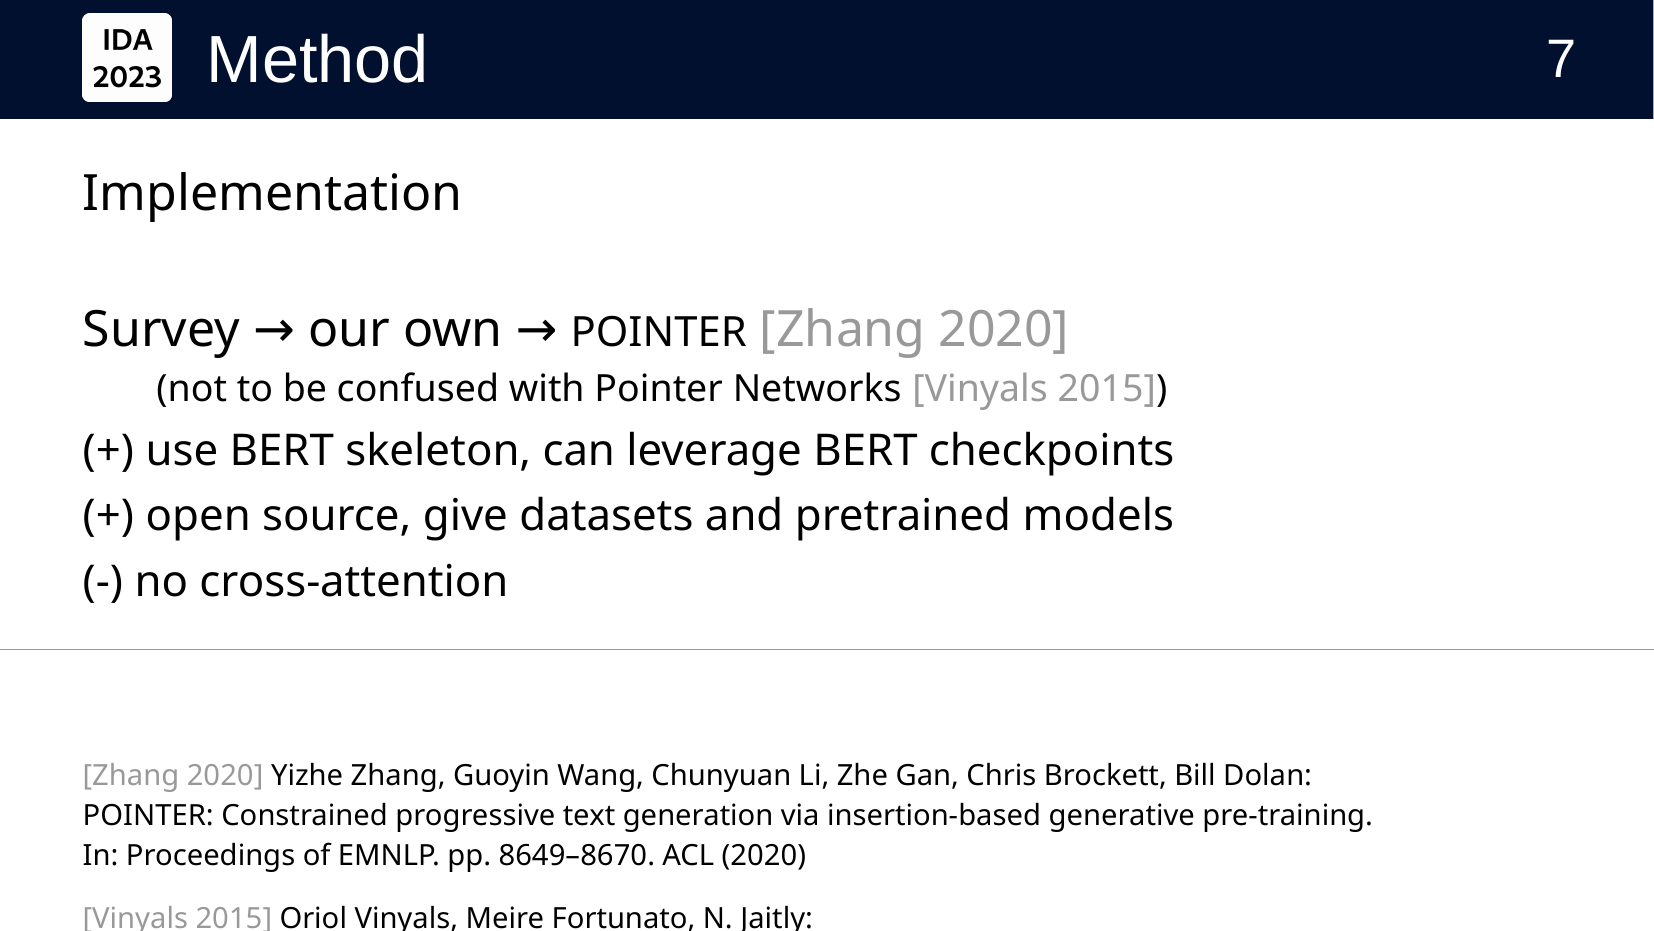

Method
# Implementation Survey → our own → POINTER [Zhang 2020] (not to be confused with Pointer Networks [Vinyals 2015])
(+) use BERT skeleton, can leverage BERT checkpoints
(+) open source, give datasets and pretrained models
(-) no cross-attention
[Zhang 2020] Yizhe Zhang, Guoyin Wang, Chunyuan Li, Zhe Gan, Chris Brockett, Bill Dolan:
POINTER: Constrained progressive text generation via insertion-based generative pre-training.
In: Proceedings of EMNLP. pp. 8649–8670. ACL (2020)
[Vinyals 2015] Oriol Vinyals, Meire Fortunato, N. Jaitly:
Pointer Networks
In: In Advances in Neural Information Processing Systems, Vol. 28. NeurIPS (2015)